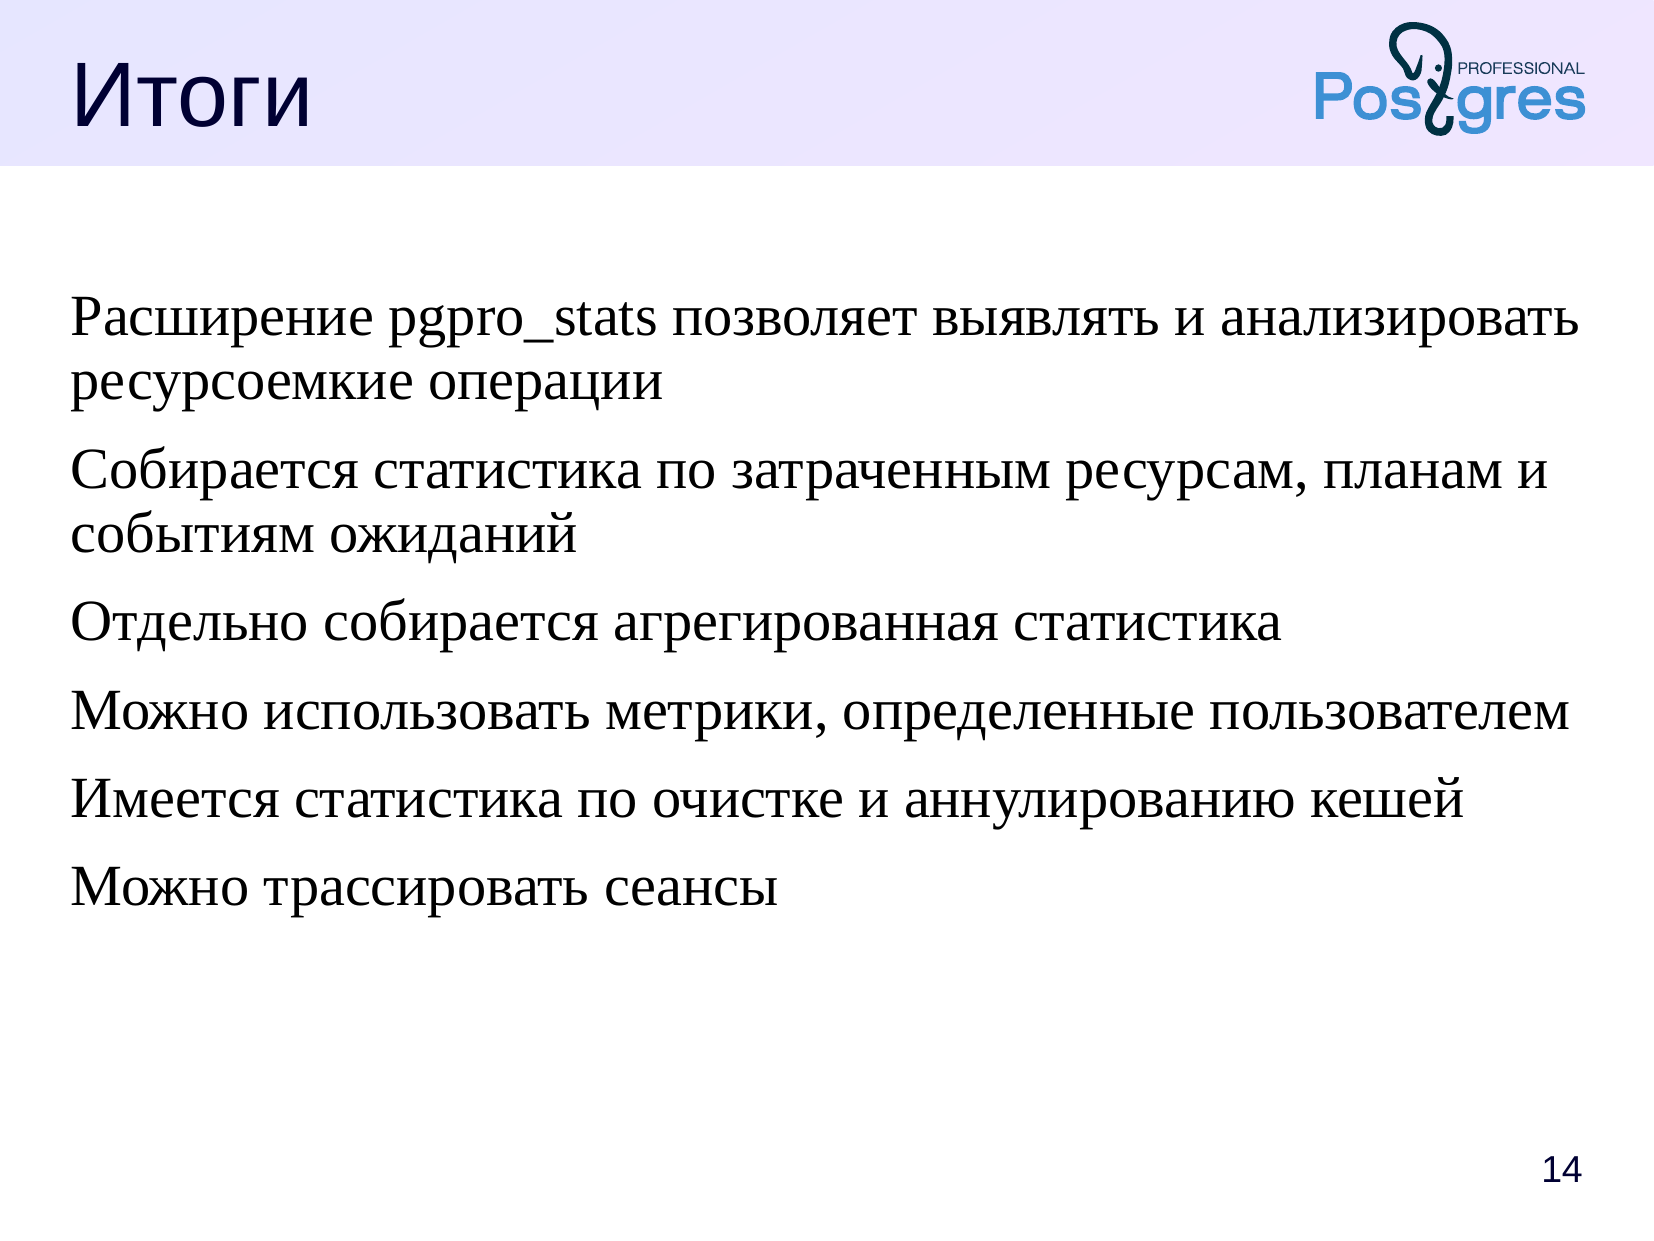

# Итоги
Расширение pgpro_stats позволяет выявлять и анализировать ресурсоемкие операции
Собирается статистика по затраченным ресурсам, планам и событиям ожиданий
Отдельно собирается агрегированная статистика
Можно использовать метрики, определенные пользователем
Имеется статистика по очистке и аннулированию кешей
Можно трассировать сеансы